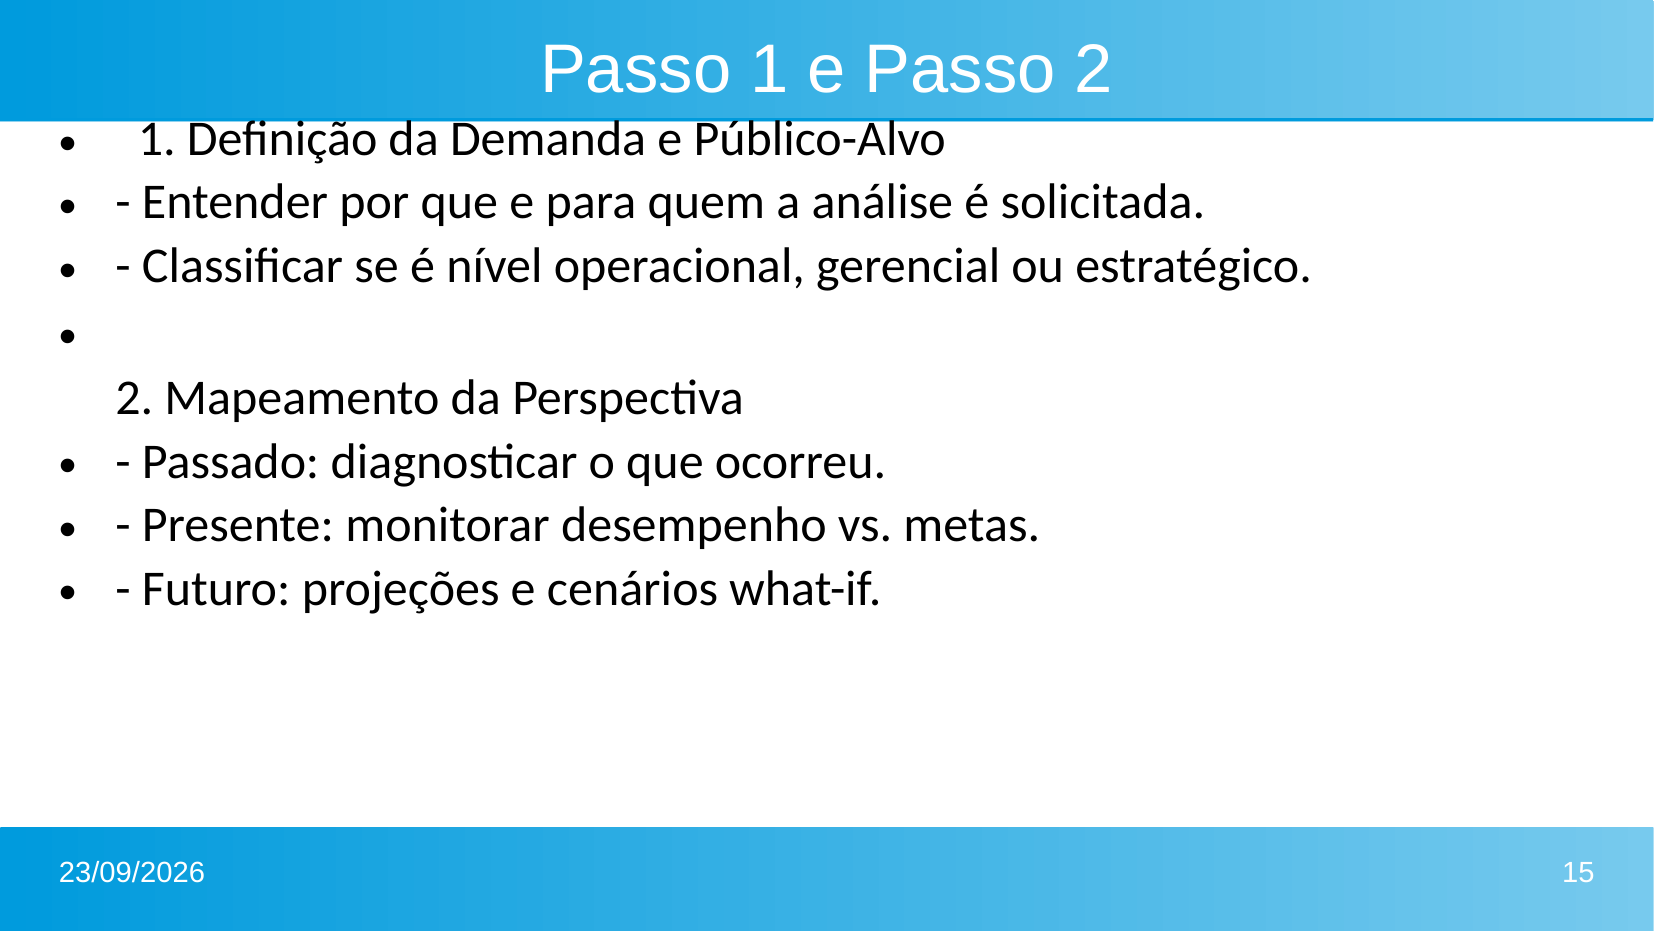

# Passo 1 e Passo 2
 1. Definição da Demanda e Público-Alvo
- Entender por que e para quem a análise é solicitada.
- Classificar se é nível operacional, gerencial ou estratégico.
2. Mapeamento da Perspectiva
- Passado: diagnosticar o que ocorreu.
- Presente: monitorar desempenho vs. metas.
- Futuro: projeções e cenários what-if.
15